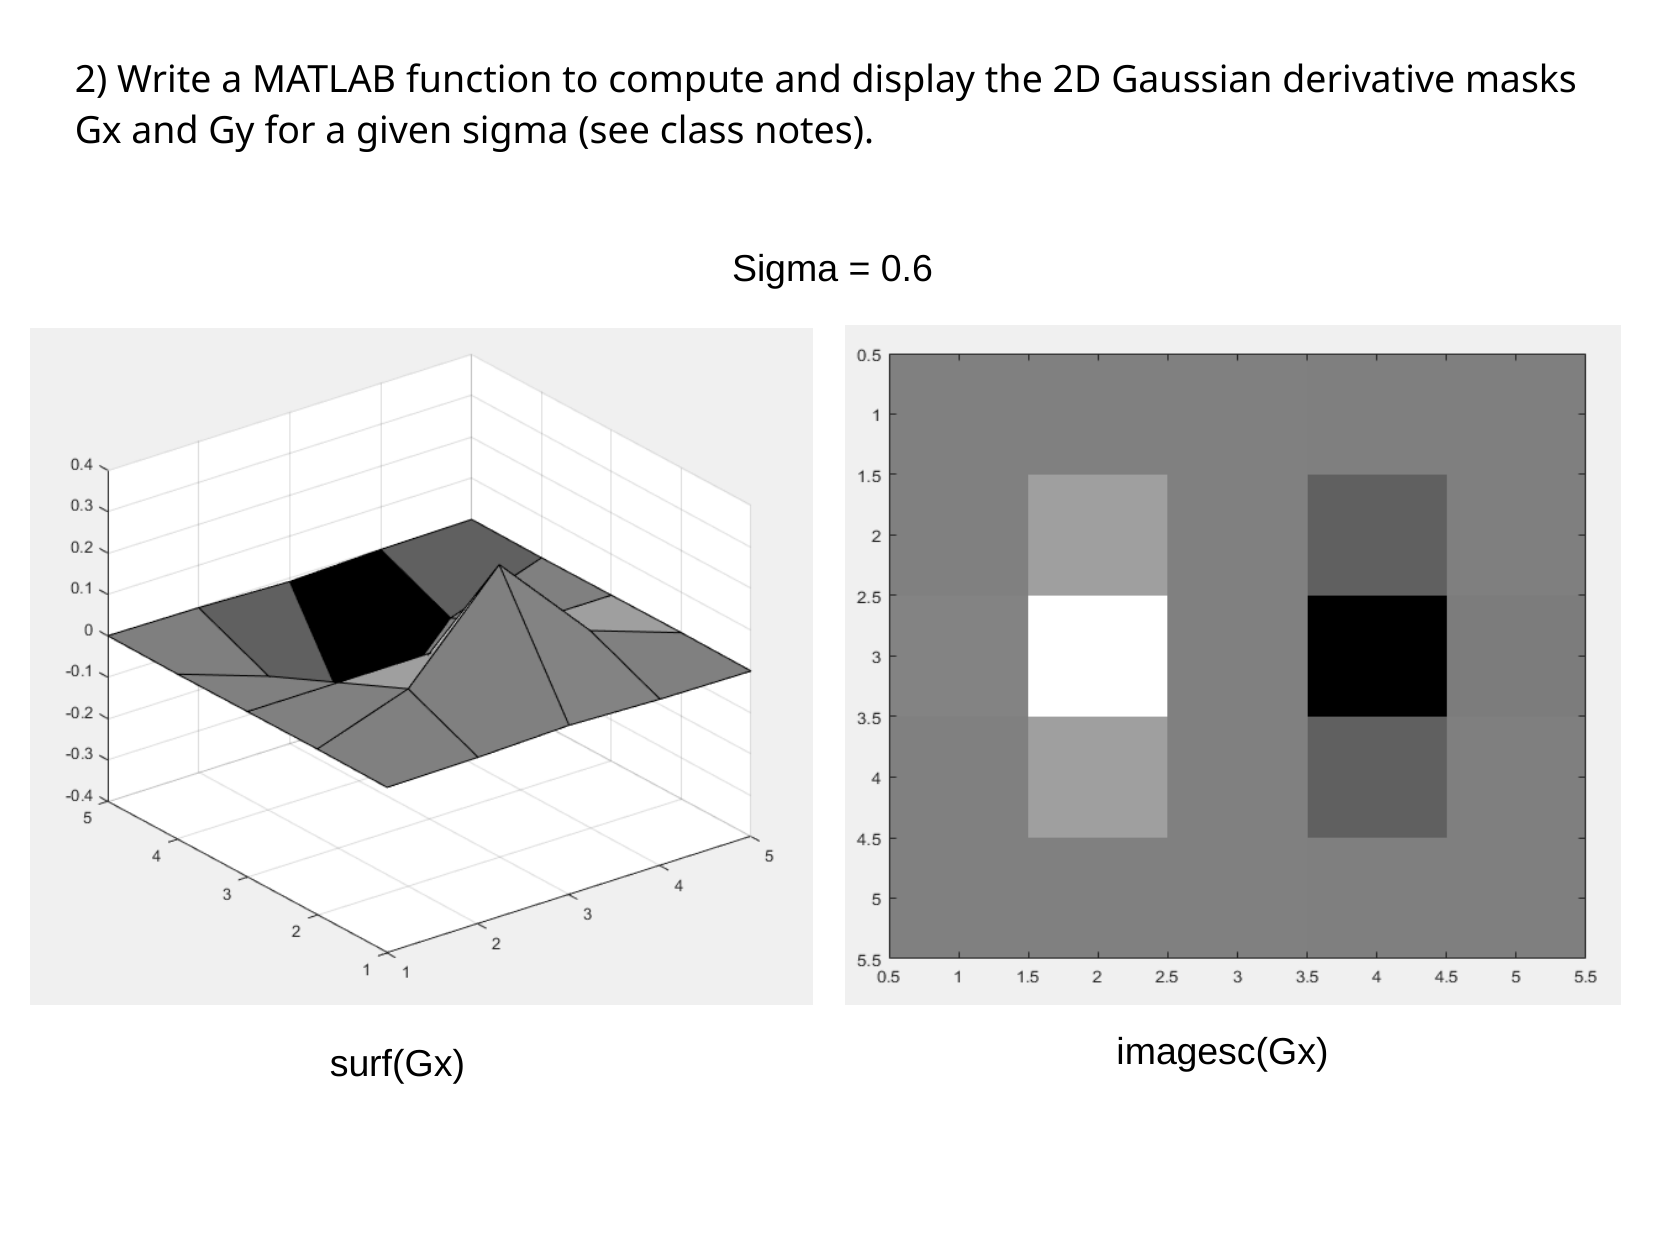

2) Write a MATLAB function to compute and display the 2D Gaussian derivative masks
Gx and Gy for a given sigma (see class notes).
Sigma = 0.6
imagesc(Gx)
surf(Gx)